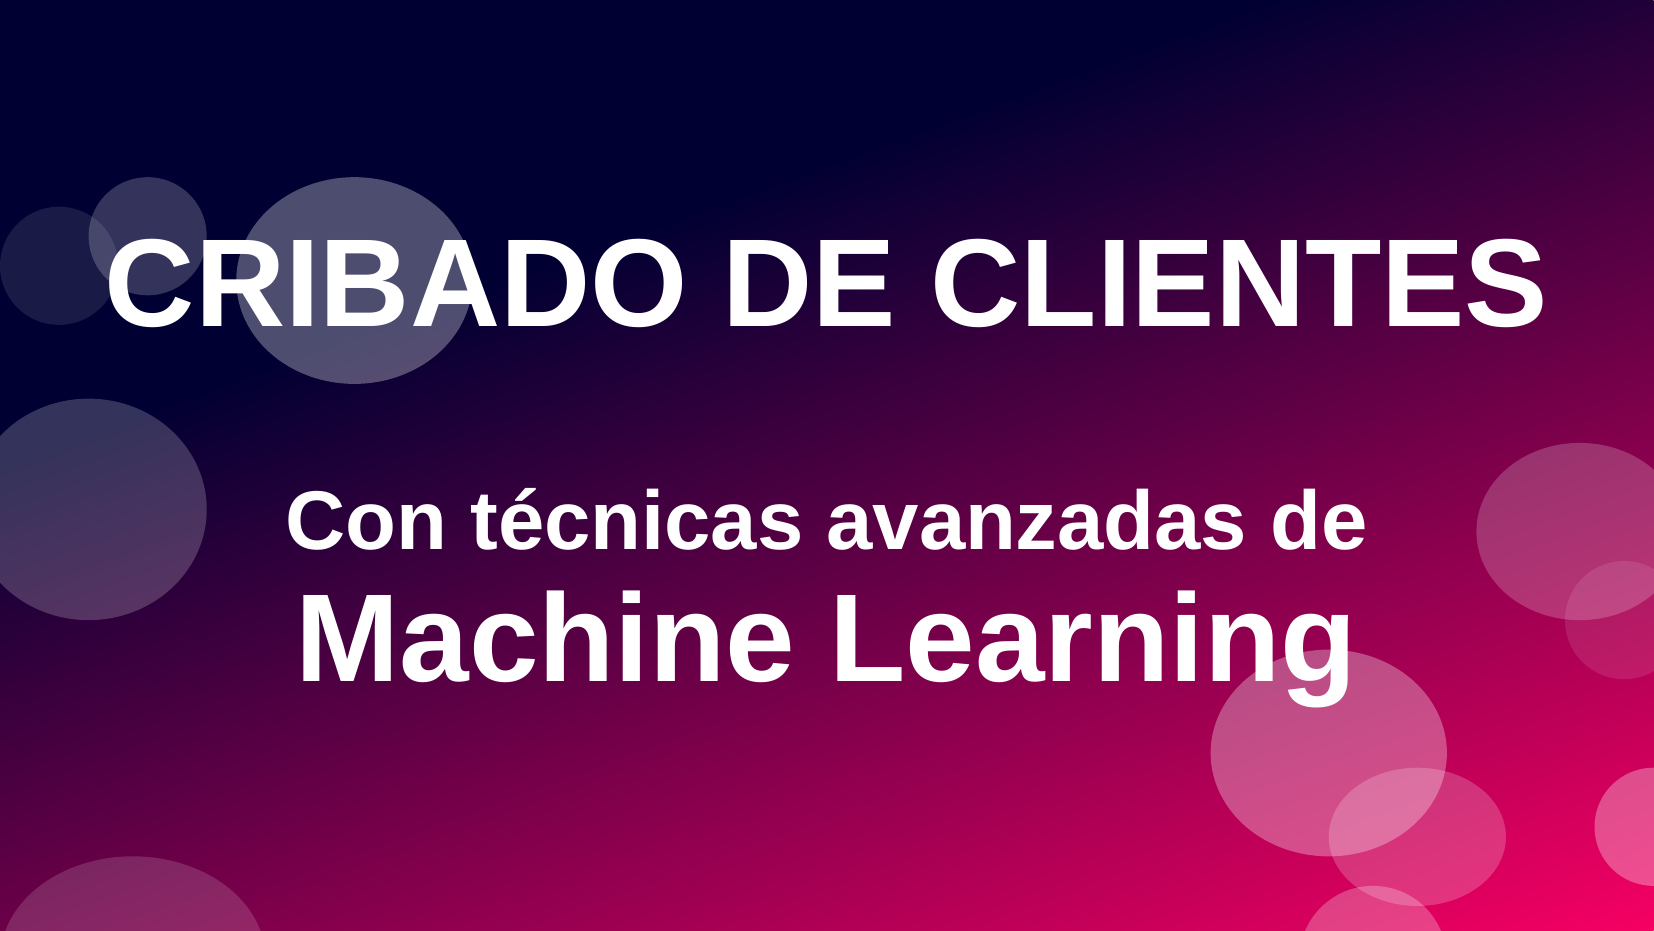

# CRIBADO DE CLIENTES
Con técnicas avanzadas de Machine Learning